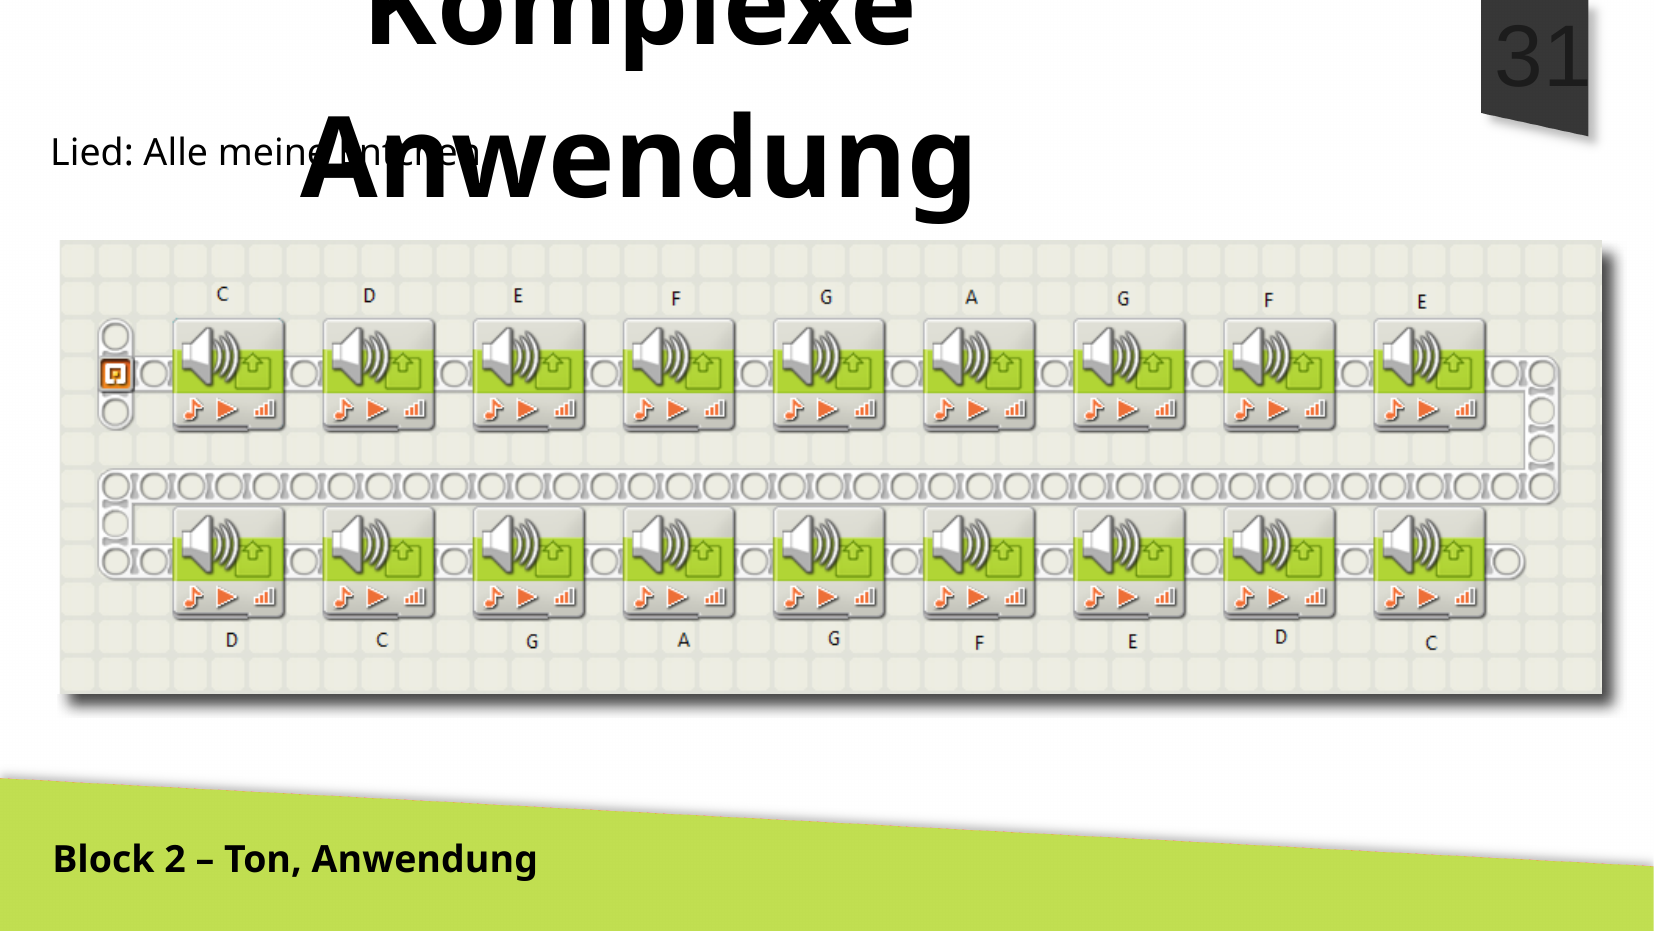

# Komplexe Anwendung
Lied: Alle meine Entchen
Block 2 – Ton, Anwendung